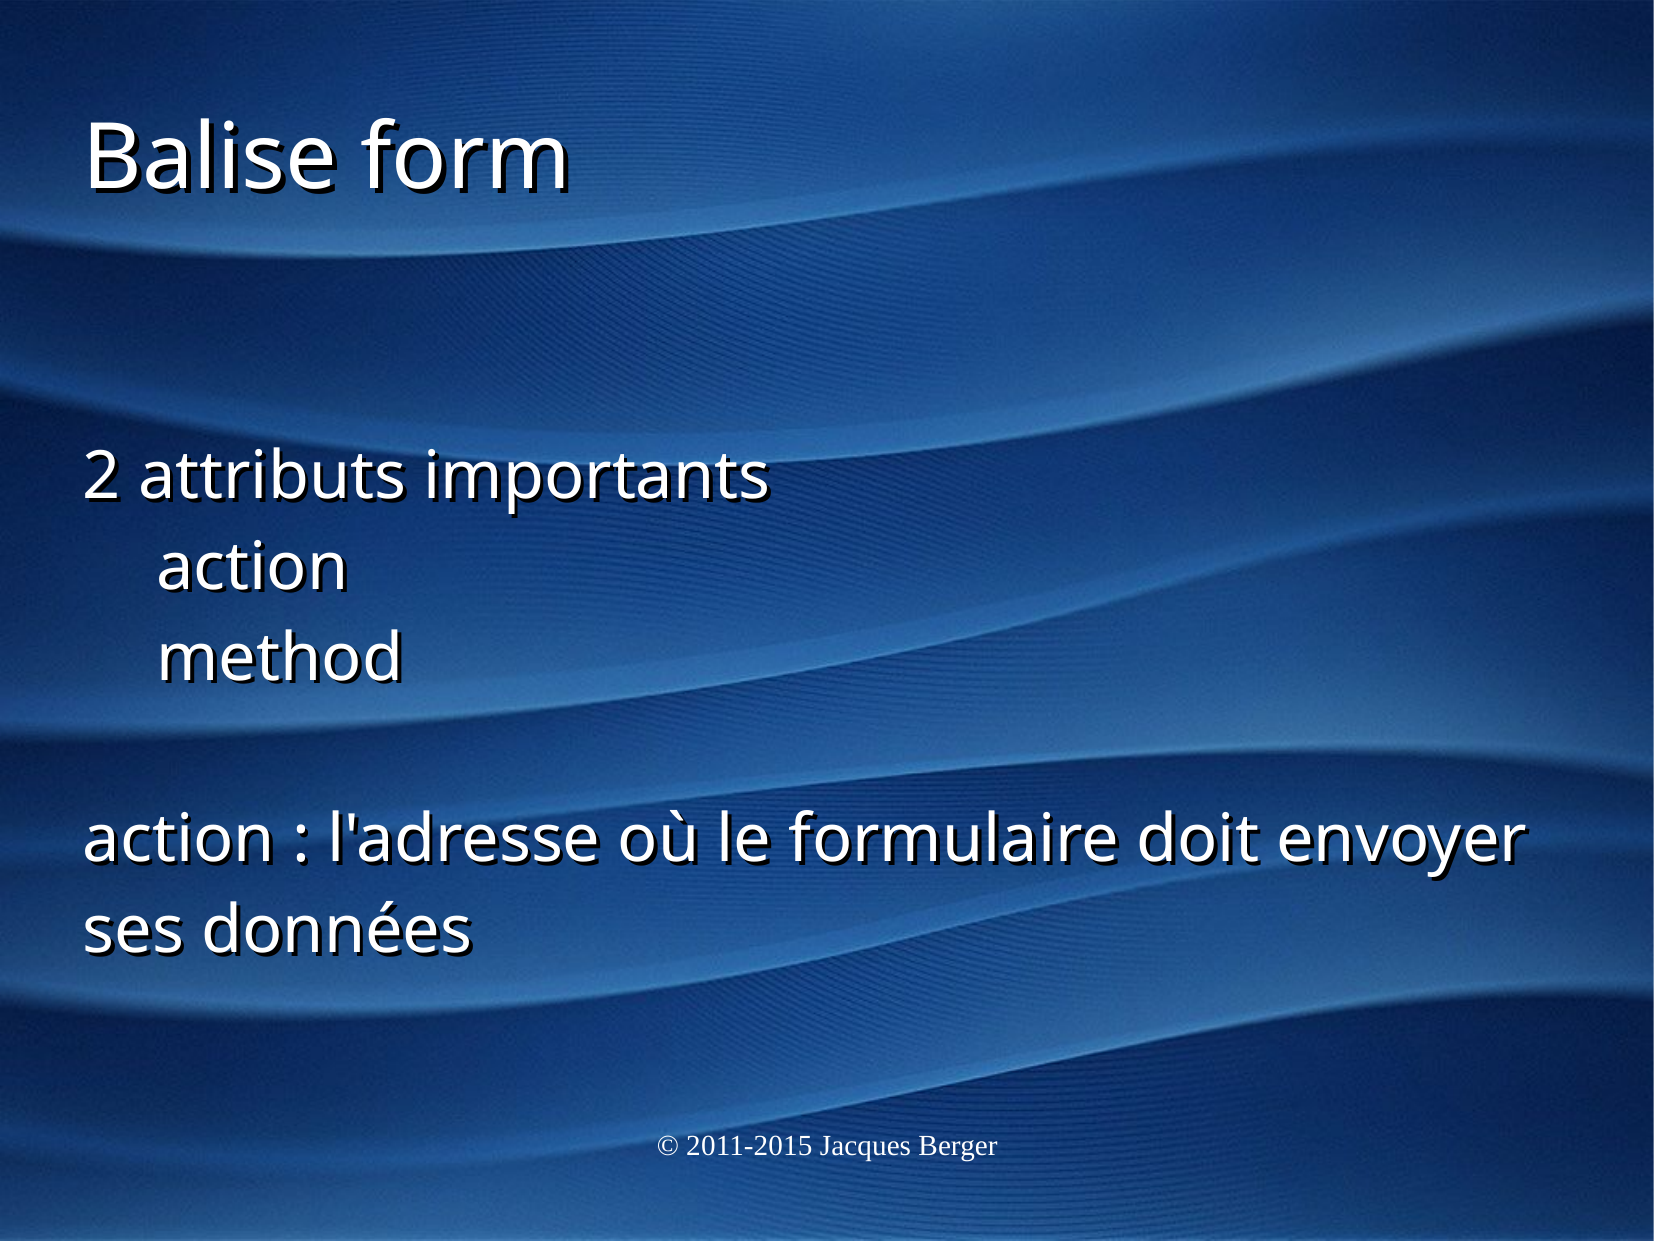

# Balise form
2 attributs importants
	action
	method
action : l'adresse où le formulaire doit envoyer ses données
© 2011-2015 Jacques Berger